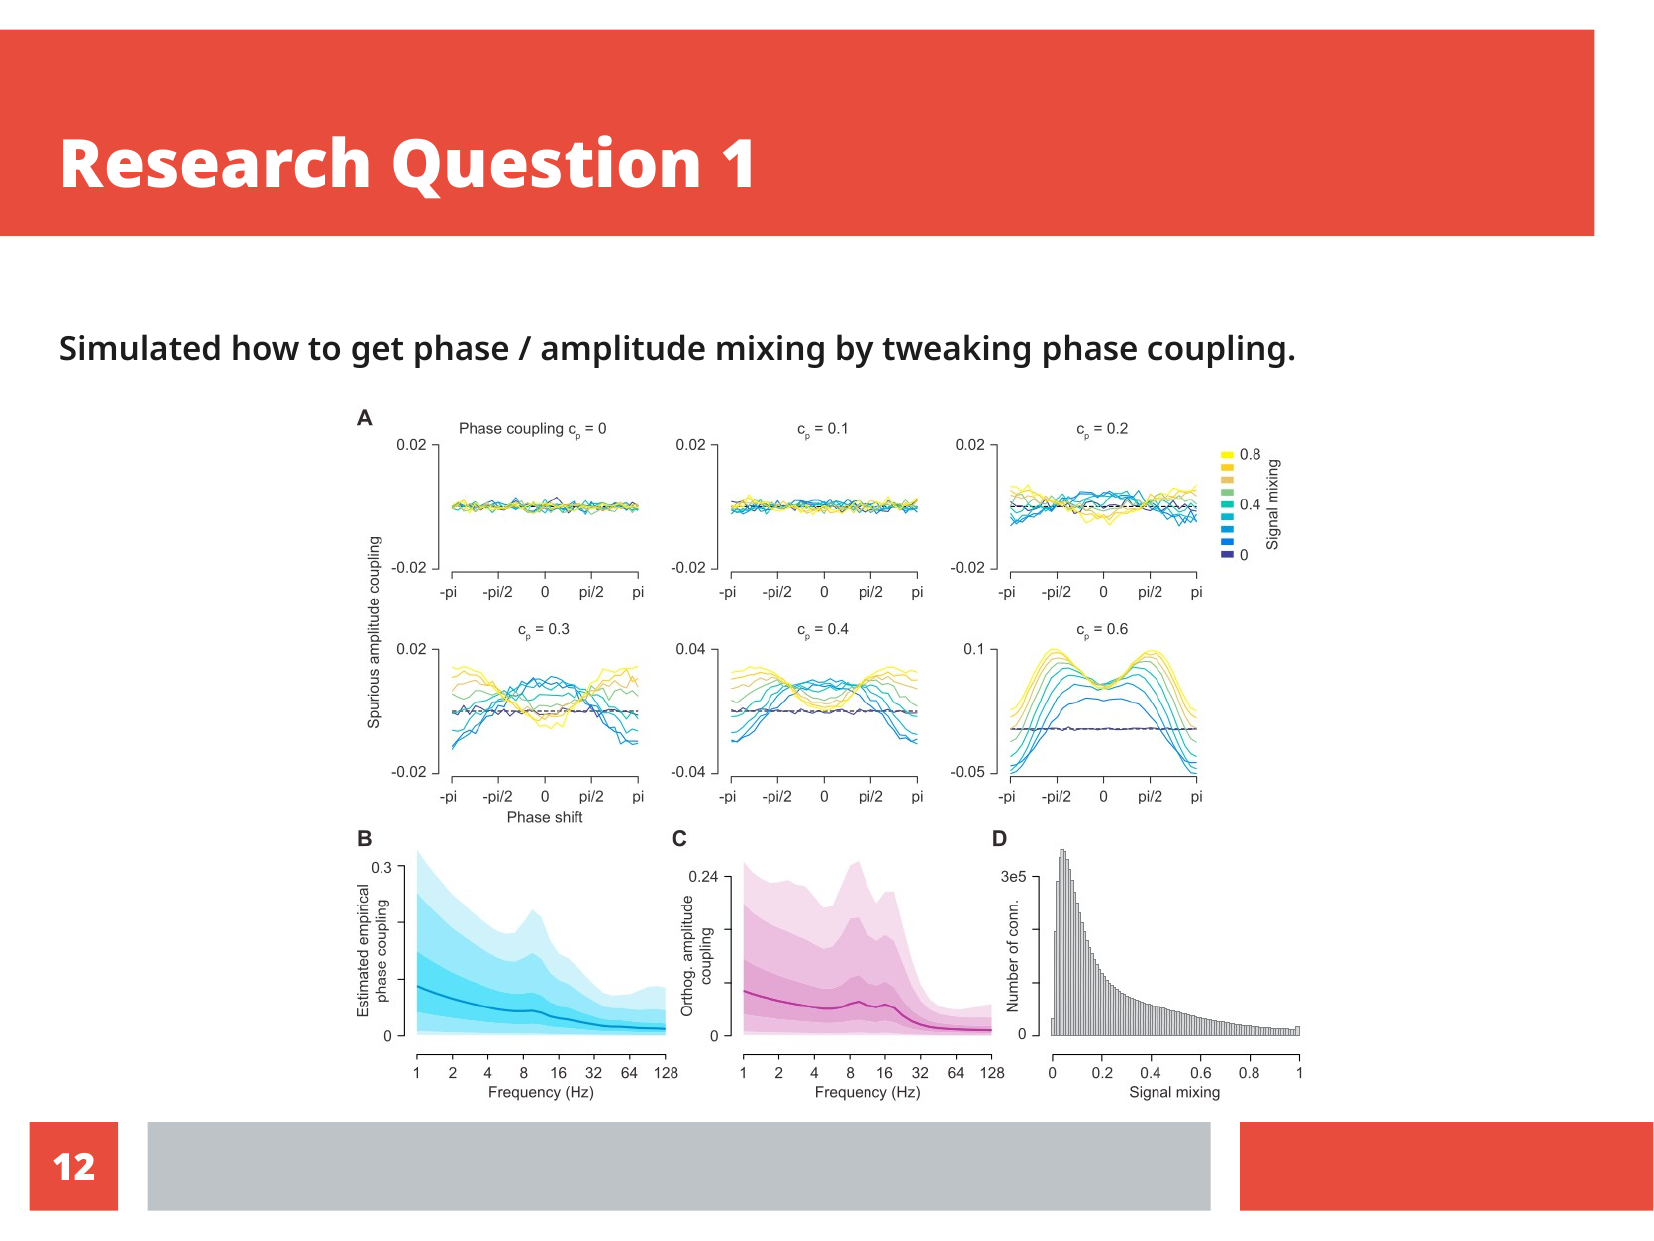

# Research Question 1
Simulated how to get phase / amplitude mixing by tweaking phase coupling.
12